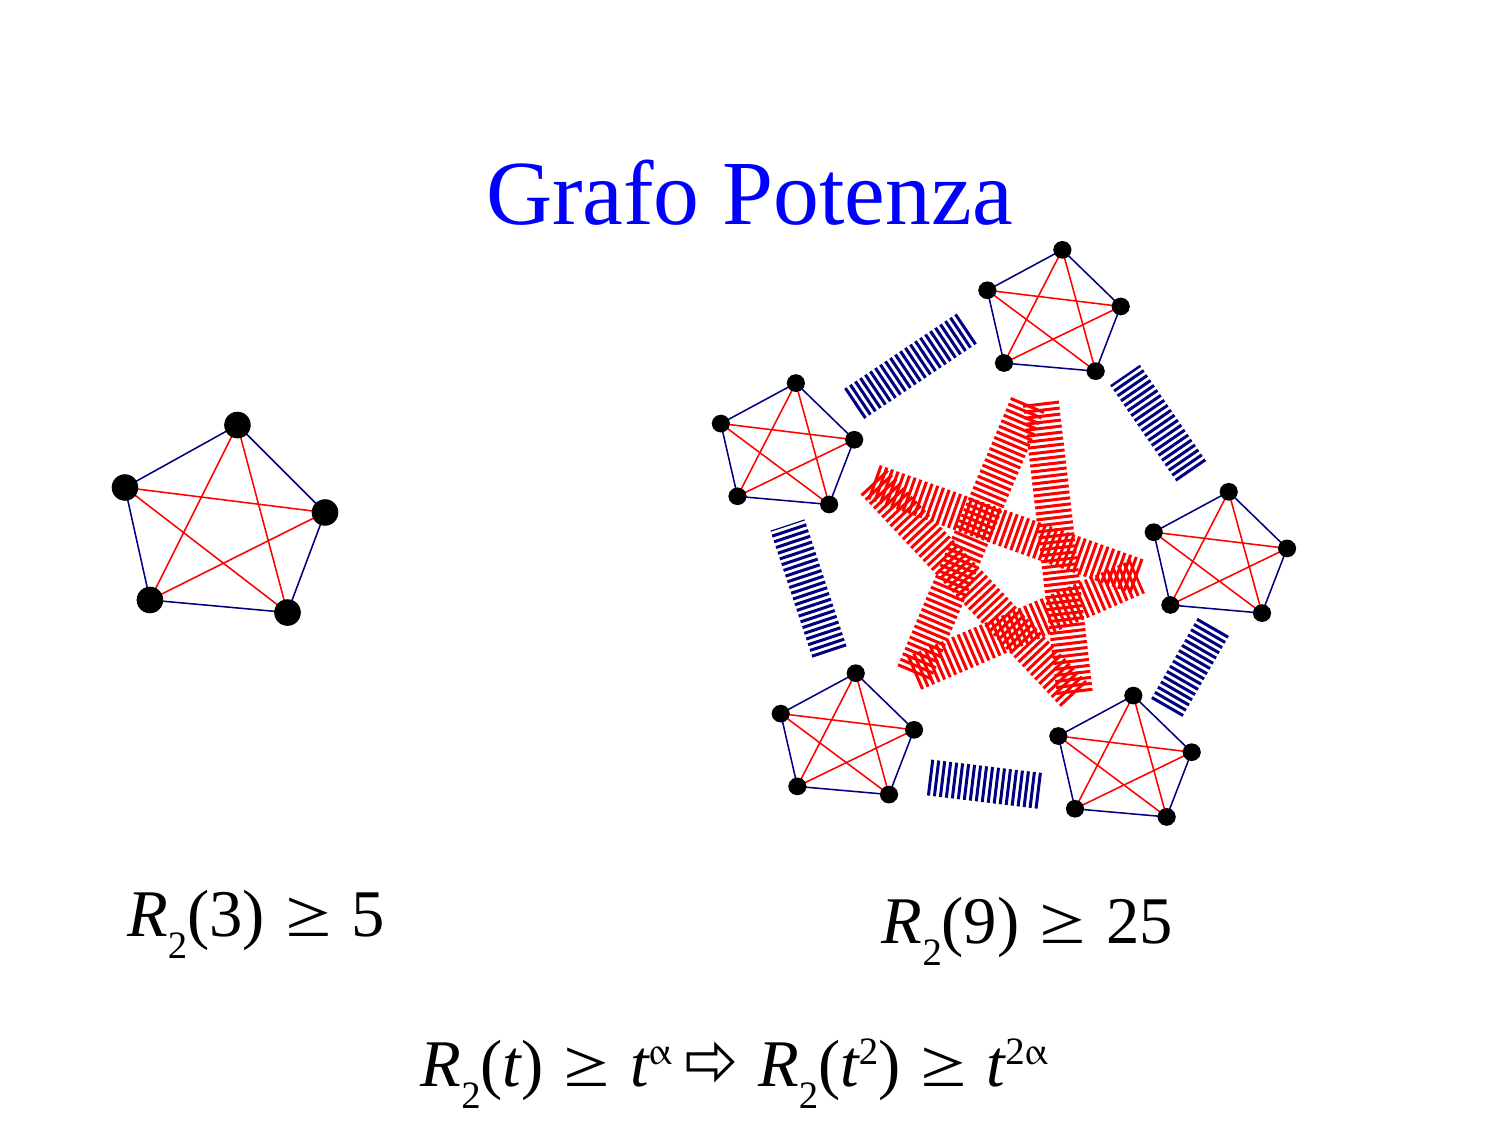

# Grafo Potenza
R2(3) ≥ 5
R2(9) ≥ 25
R2(t) ≥ t  R2(t2) ≥ t2